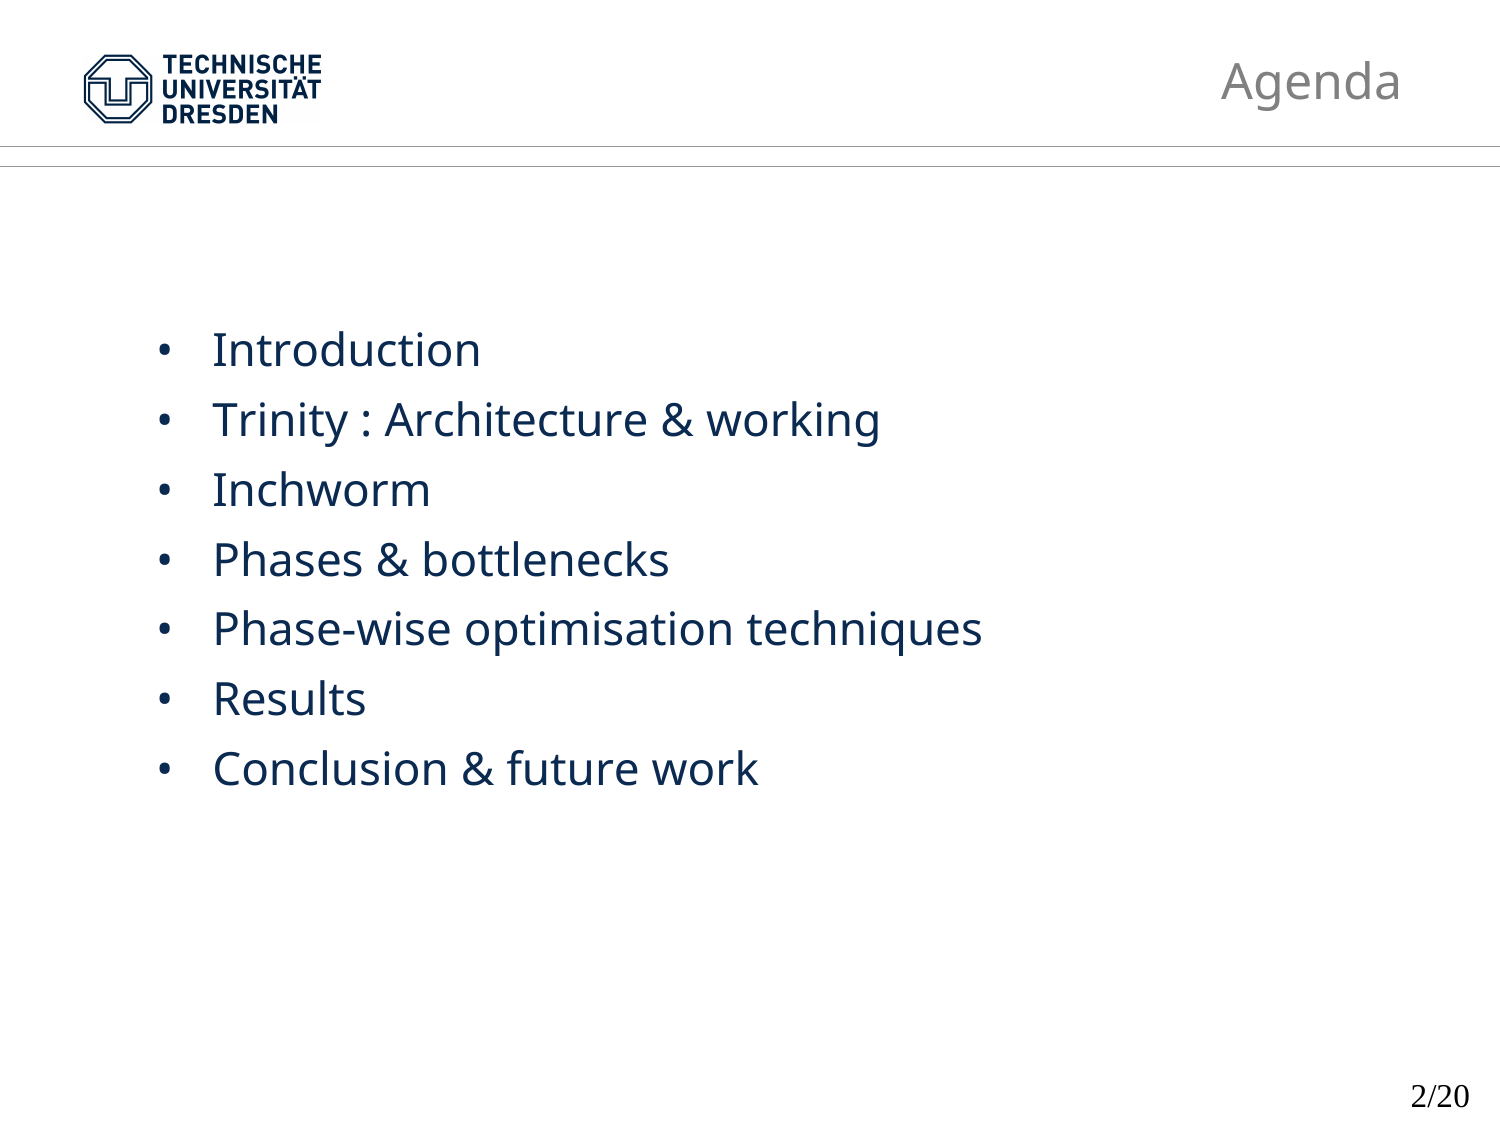

# Agenda
Introduction
Trinity : Architecture & working
Inchworm
Phases & bottlenecks
Phase-wise optimisation techniques
Results
Conclusion & future work
2